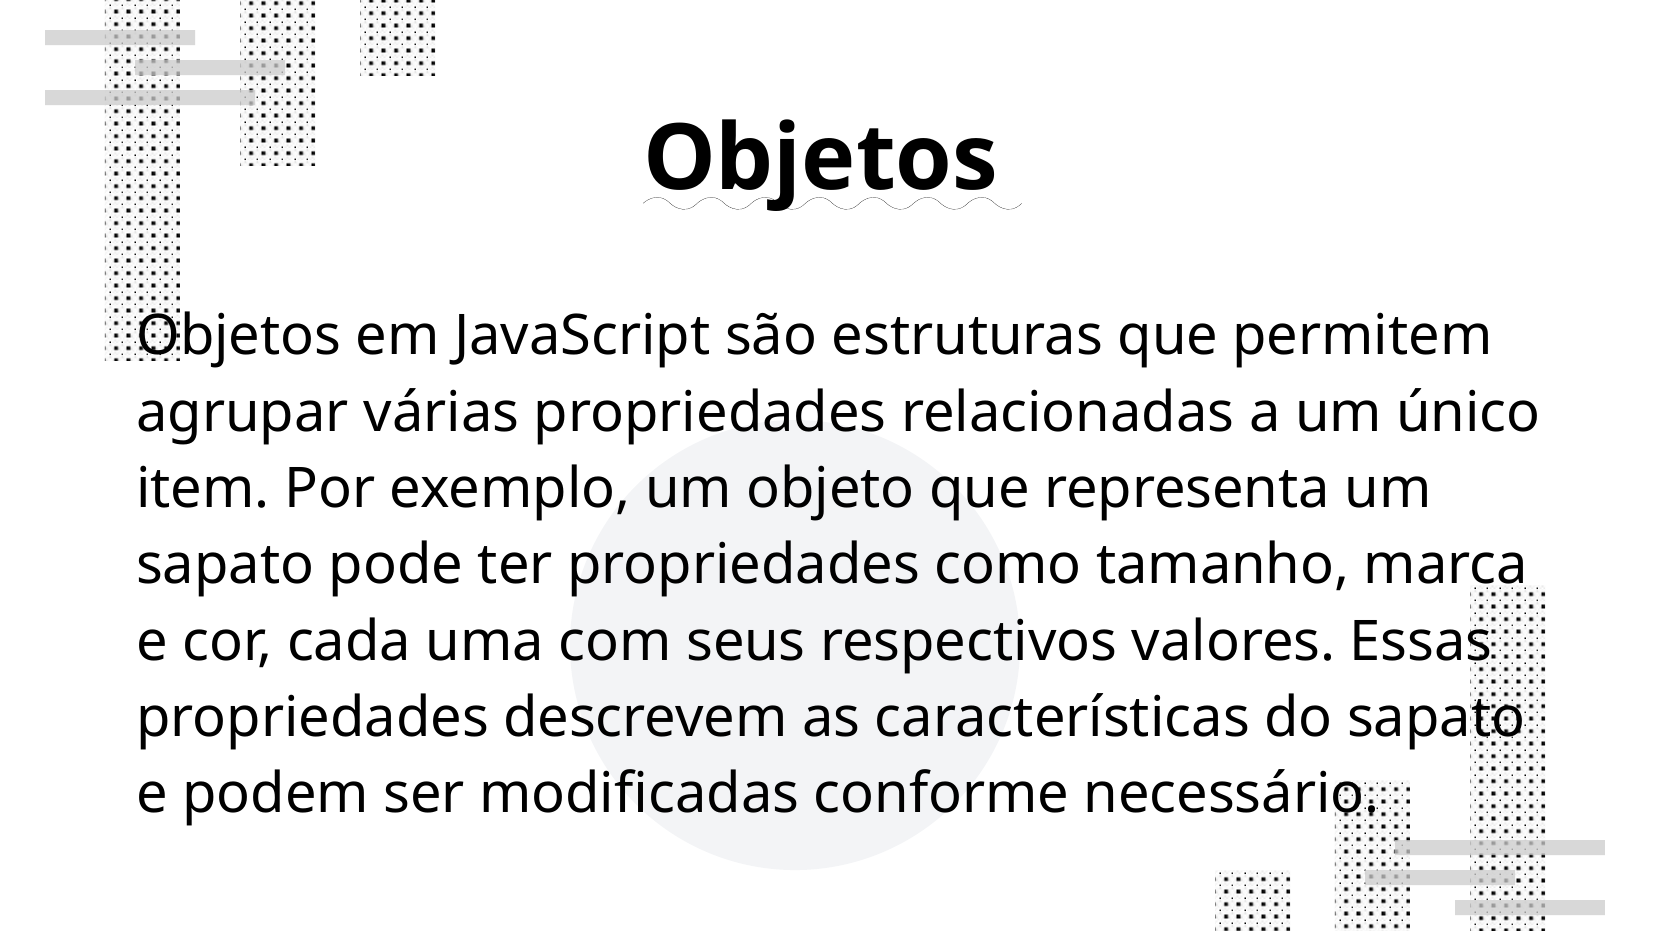

# Objetos
Objetos em JavaScript são estruturas que permitem agrupar várias propriedades relacionadas a um único item. Por exemplo, um objeto que representa um sapato pode ter propriedades como tamanho, marca e cor, cada uma com seus respectivos valores. Essas propriedades descrevem as características do sapato e podem ser modificadas conforme necessário.